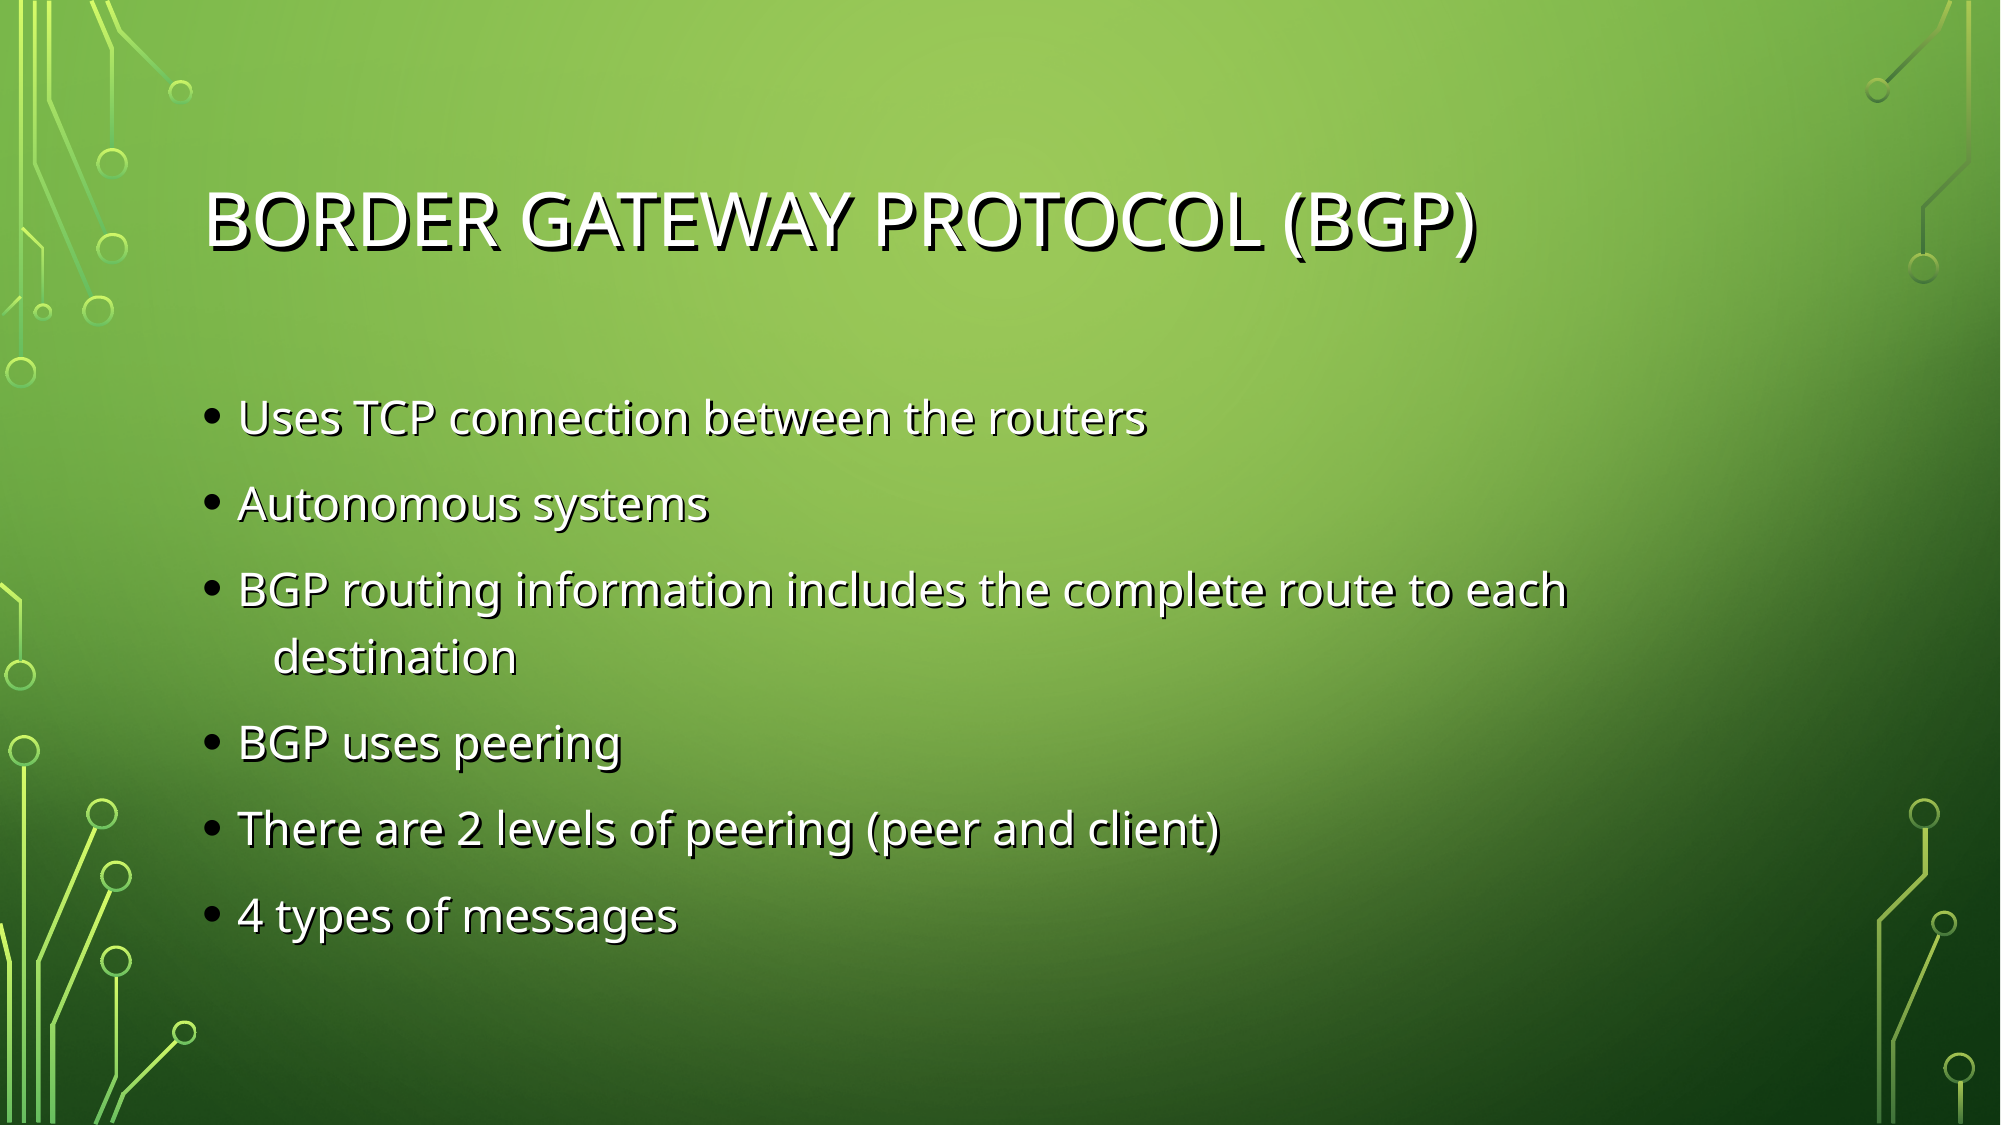

# Border Gateway protocol (bgp)
Uses TCP connection between the routers
Autonomous systems
BGP routing information includes the complete route to each destination
BGP uses peering
There are 2 levels of peering (peer and client)
4 types of messages